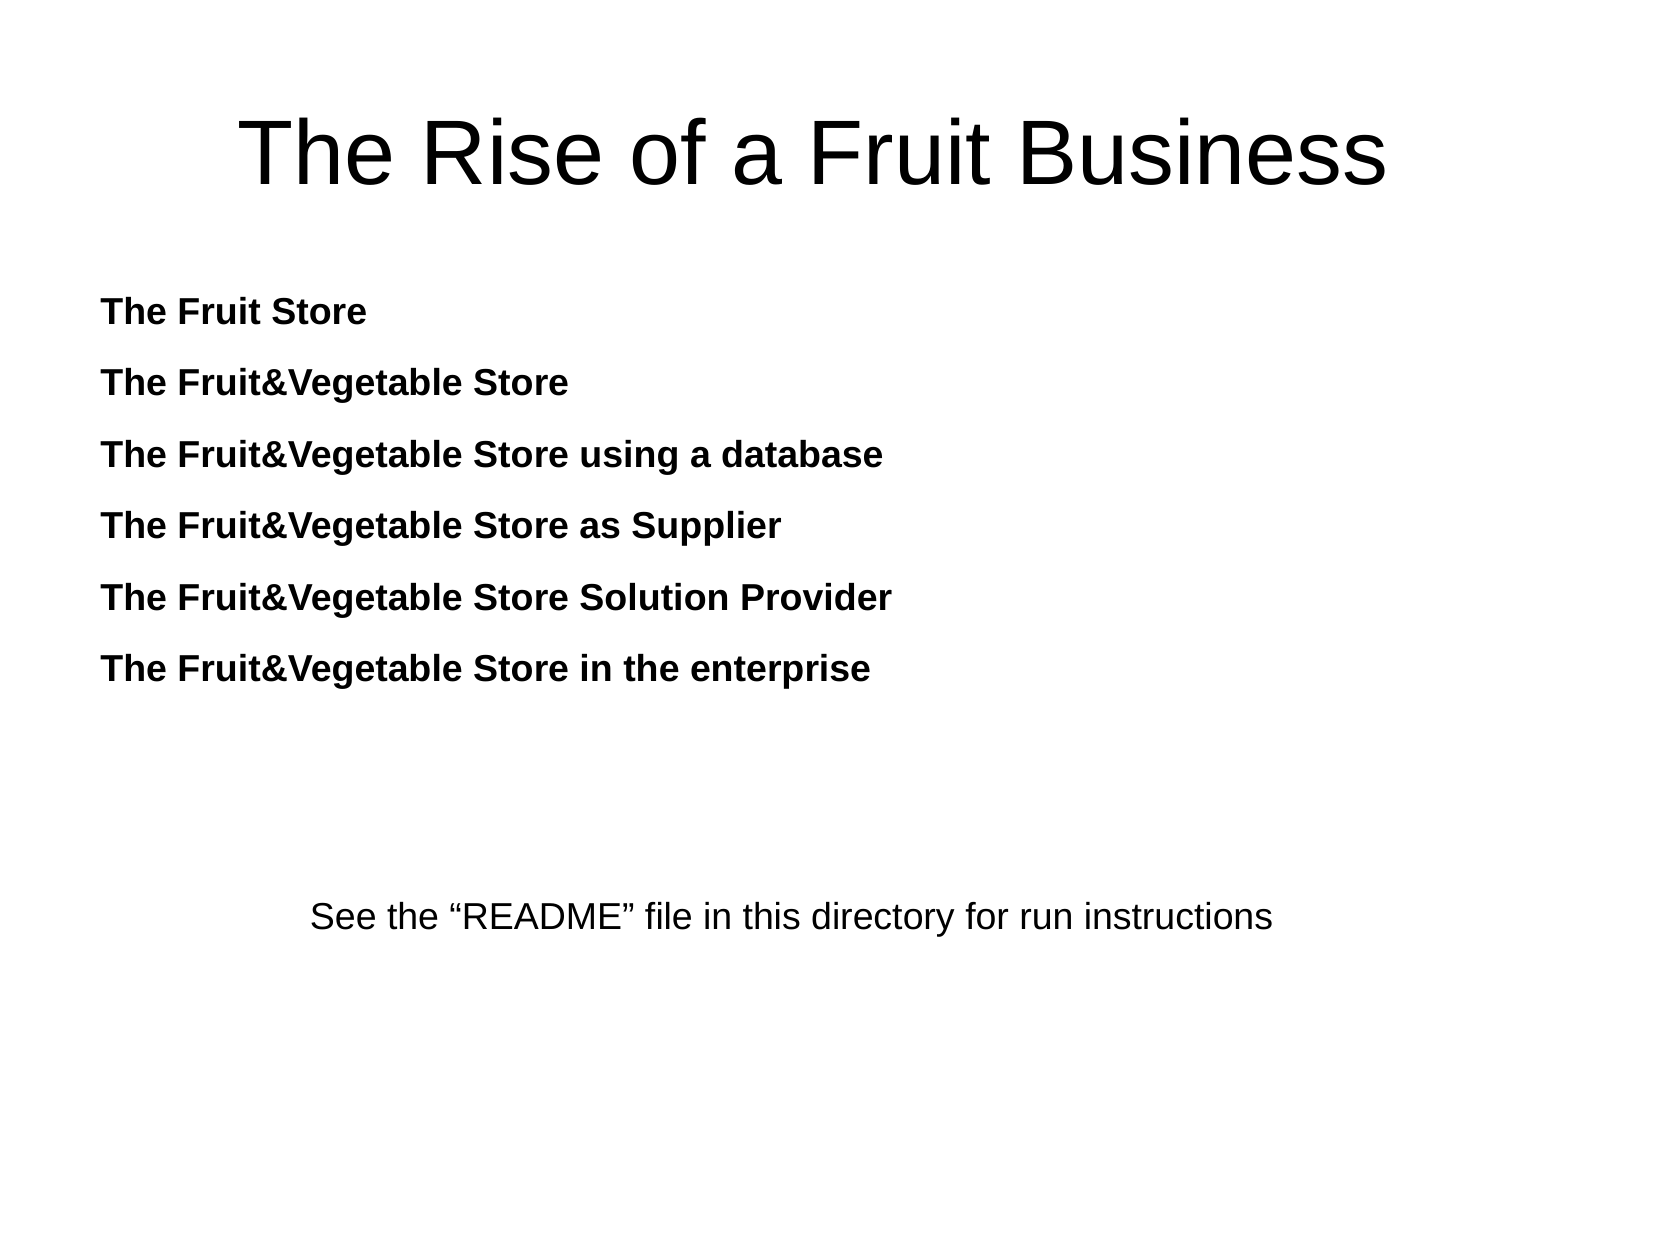

# The Rise of a Fruit Business
The Fruit Store
The Fruit&Vegetable Store
The Fruit&Vegetable Store using a database
The Fruit&Vegetable Store as Supplier
The Fruit&Vegetable Store Solution Provider
The Fruit&Vegetable Store in the enterprise
See the “README” file in this directory for run instructions